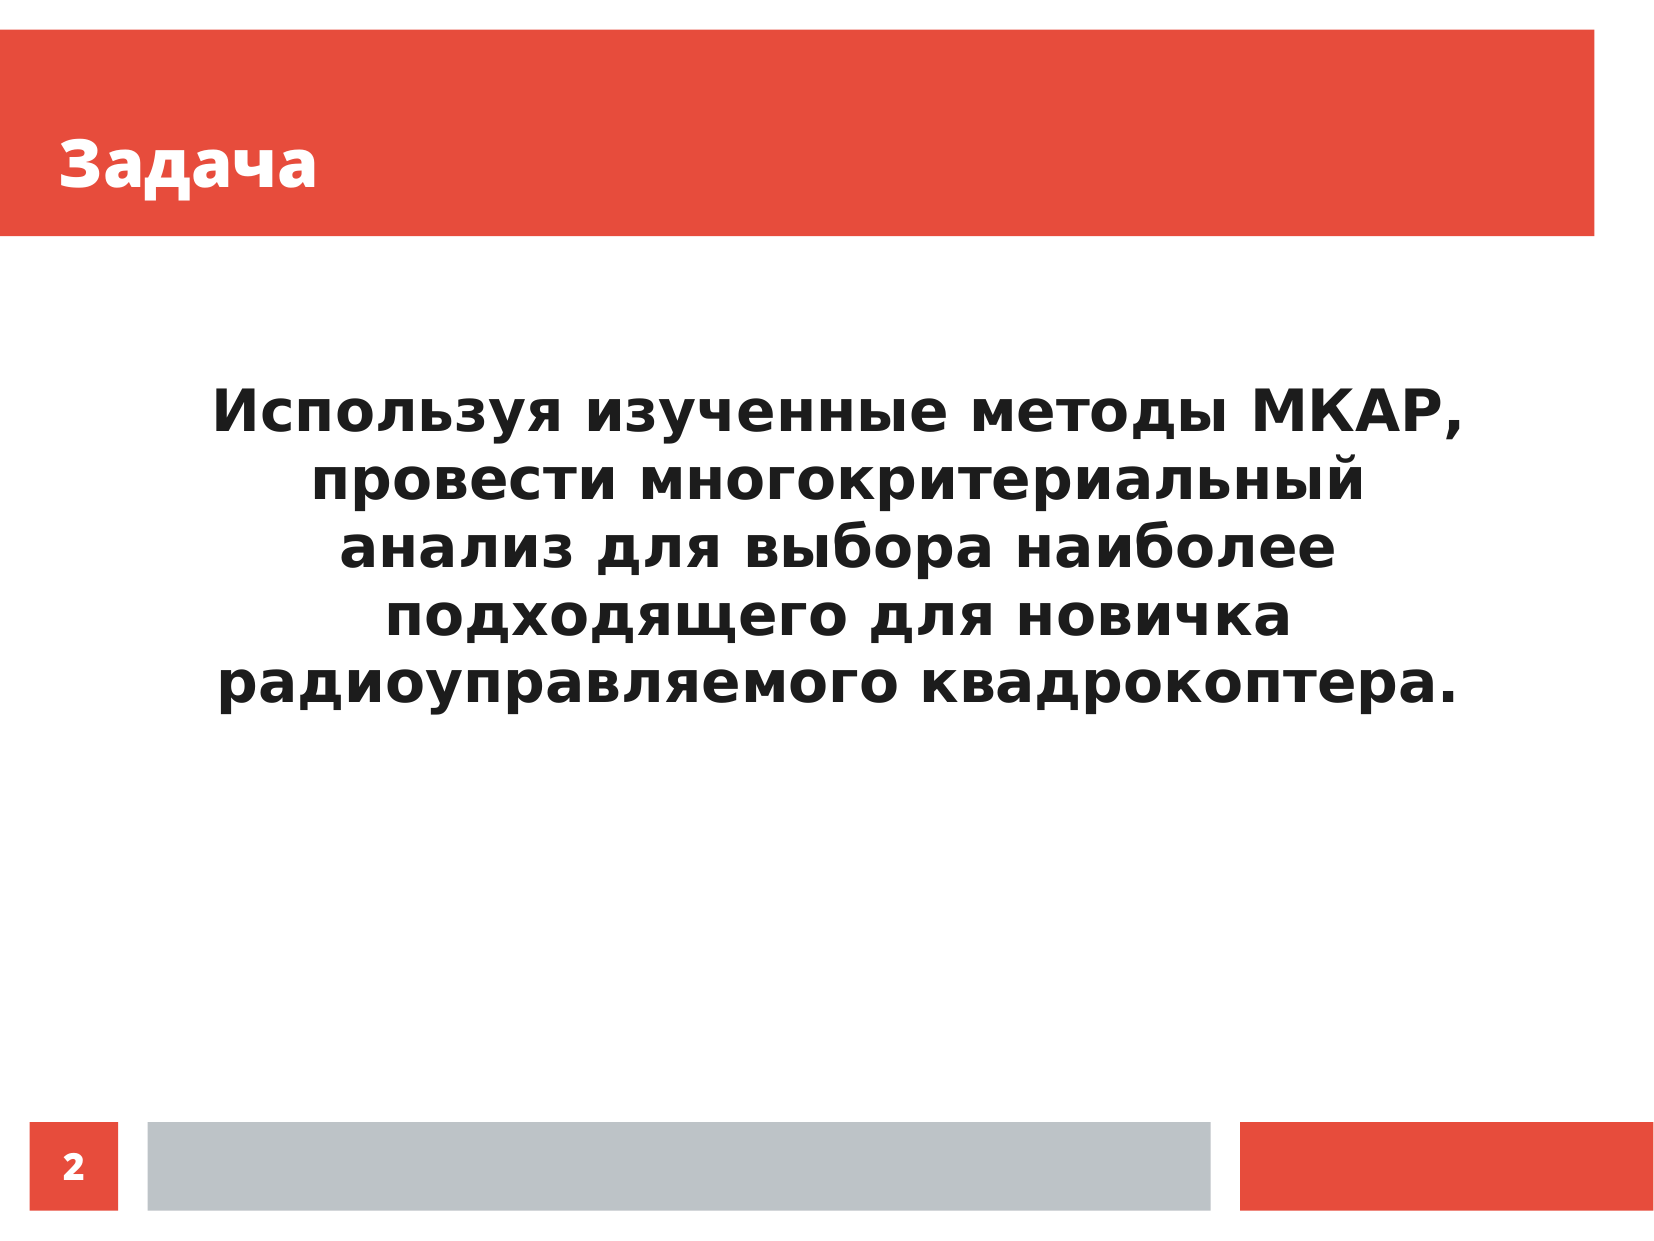

# Задача
Используя изученные методы МКАР, провести многокритериальный анализ для выбора наиболее подходящего для новичка радиоуправляемого квадрокоптера.
2